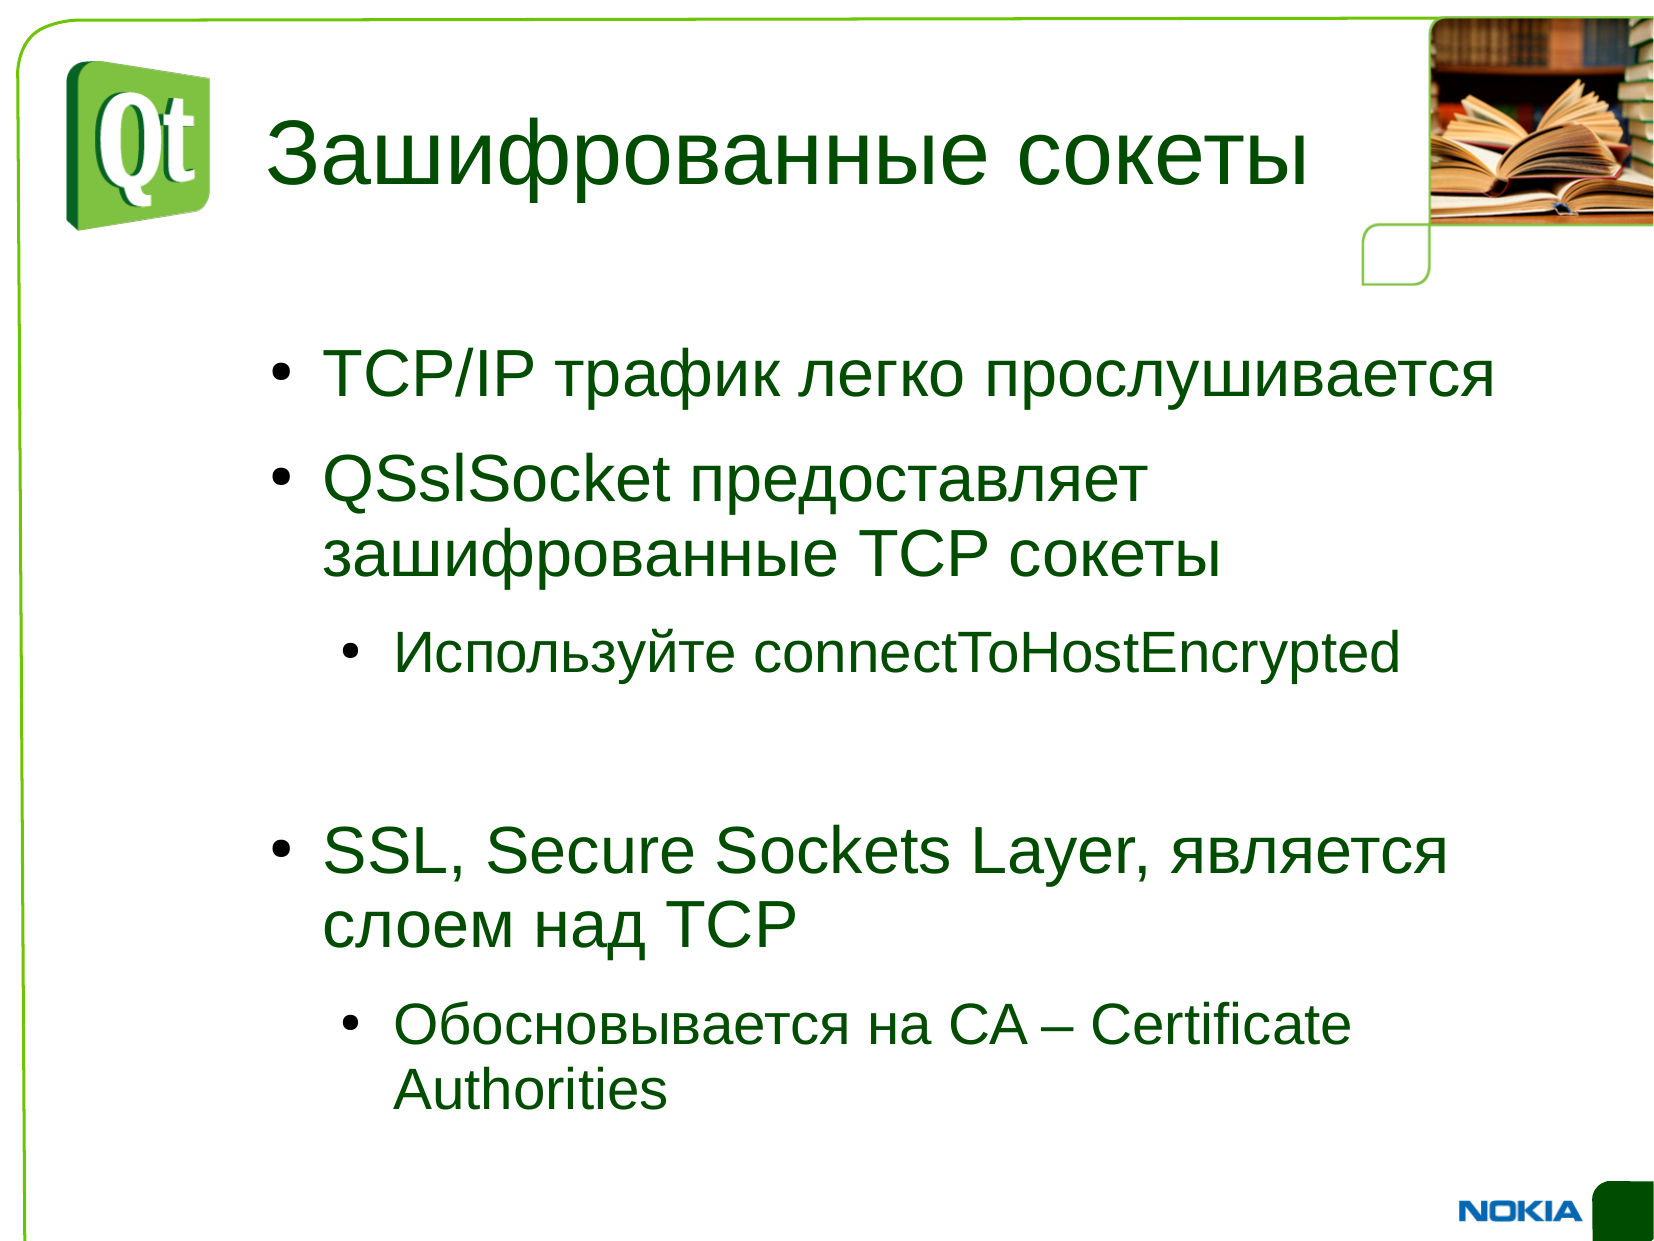

# Зашифрованные сокеты
TCP/IP трафик легко прослушивается
QSslSocket предоставляет зашифрованные TCP сокеты
Используйте connectToHostEncrypted
SSL, Secure Sockets Layer, является слоем над TCP
Обосновывается на CA – Certificate Authorities